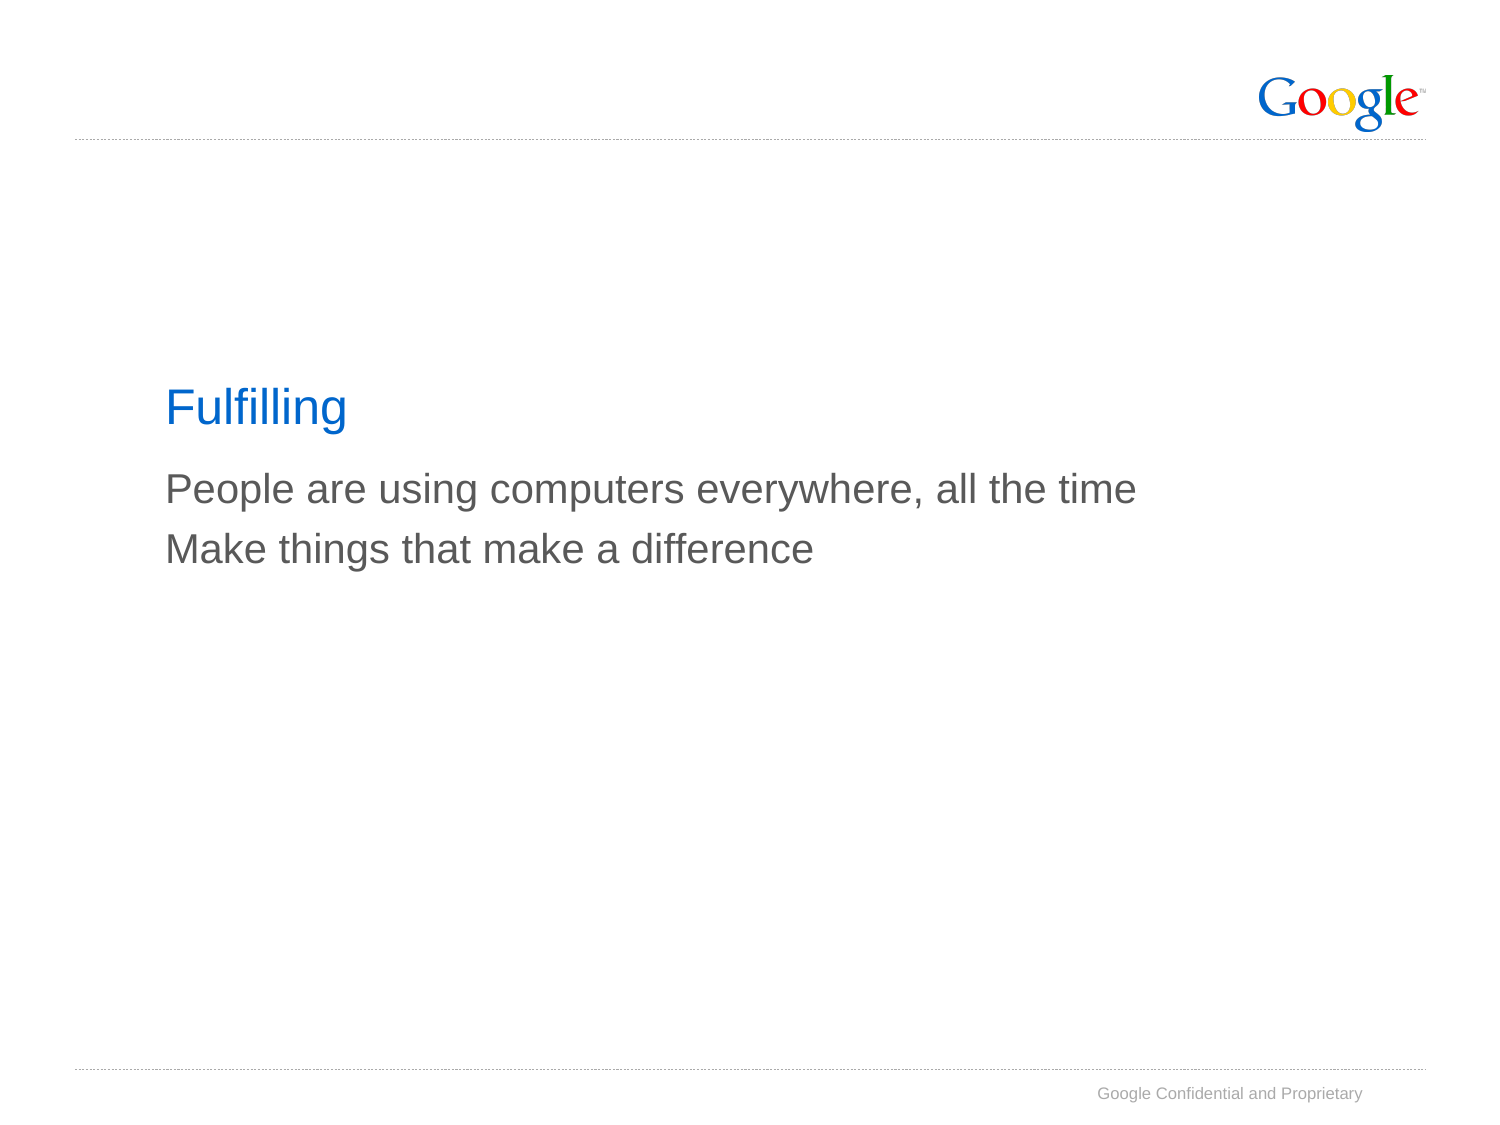

# Fulfilling
People are using computers everywhere, all the time
Make things that make a difference